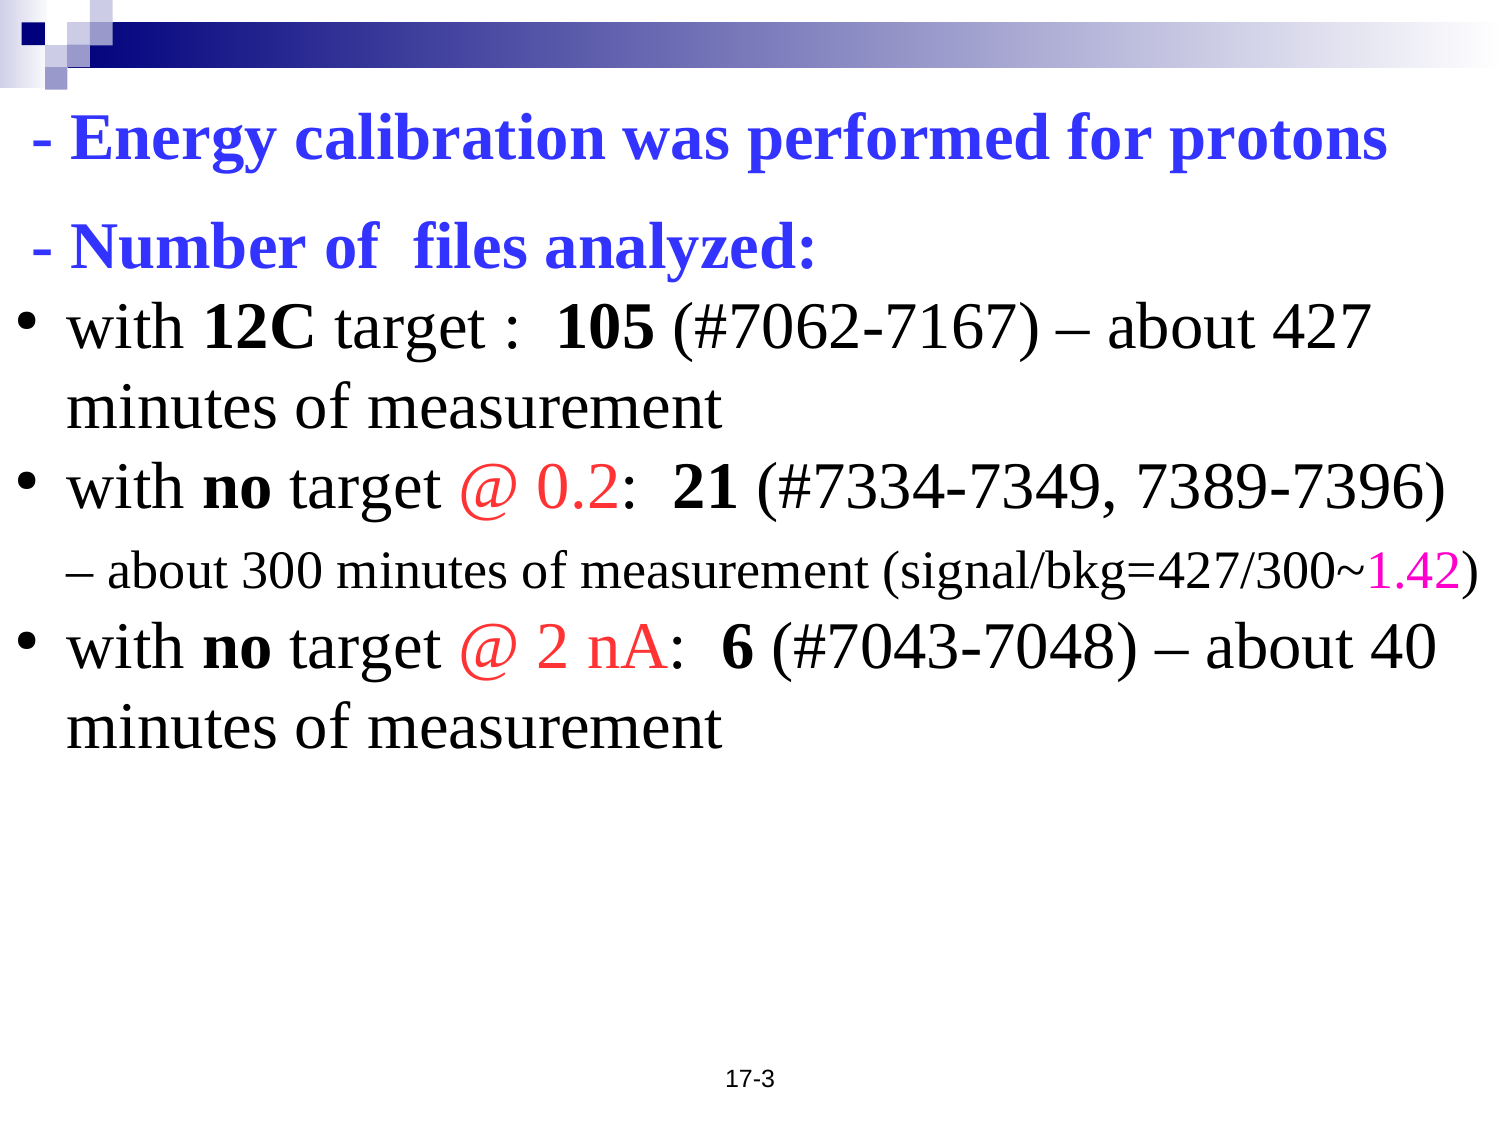

- Energy calibration was performed for protons
 - Number of files analyzed:
 with 12C target : 105 (#7062-7167) – about 427 minutes of measurement
 with no target @ 0.2: 21 (#7334-7349, 7389-7396)
 – about 300 minutes of measurement (signal/bkg=427/300~1.42)
 with no target @ 2 nA: 6 (#7043-7048) – about 40 minutes of measurement
17-3